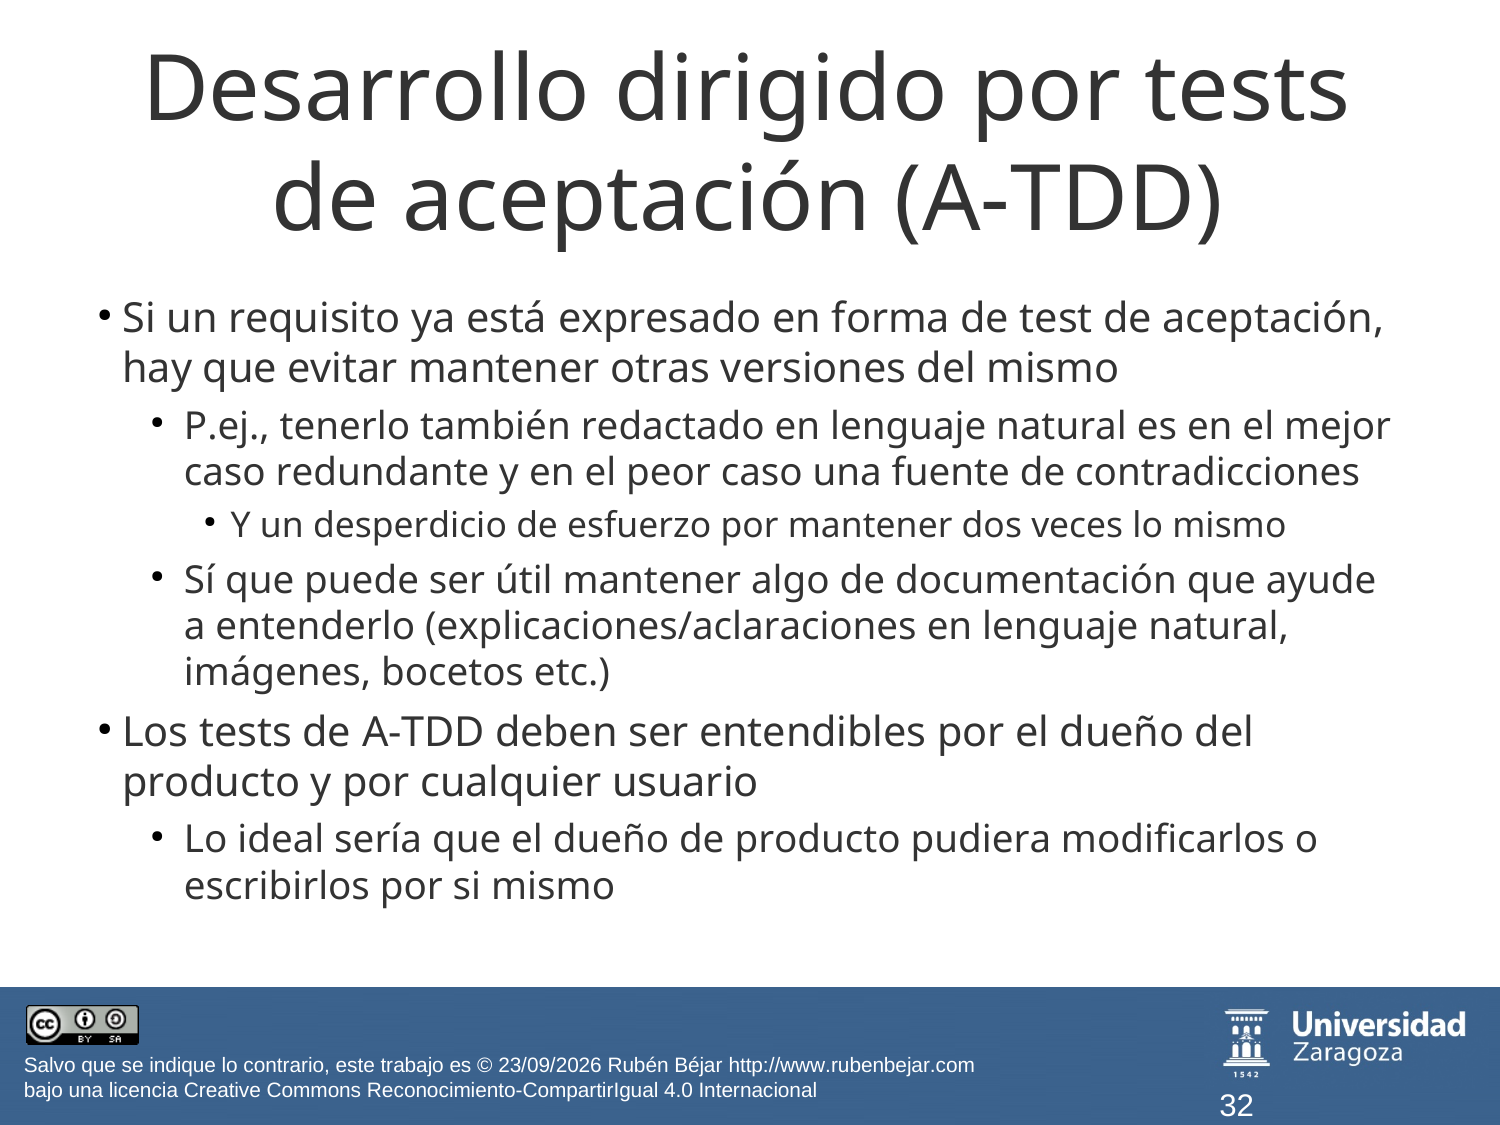

# Desarrollo dirigido por tests de aceptación (A-TDD)
Si un requisito ya está expresado en forma de test de aceptación, hay que evitar mantener otras versiones del mismo
P.ej., tenerlo también redactado en lenguaje natural es en el mejor caso redundante y en el peor caso una fuente de contradicciones
Y un desperdicio de esfuerzo por mantener dos veces lo mismo
Sí que puede ser útil mantener algo de documentación que ayude a entenderlo (explicaciones/aclaraciones en lenguaje natural, imágenes, bocetos etc.)
Los tests de A-TDD deben ser entendibles por el dueño del producto y por cualquier usuario
Lo ideal sería que el dueño de producto pudiera modificarlos o escribirlos por si mismo